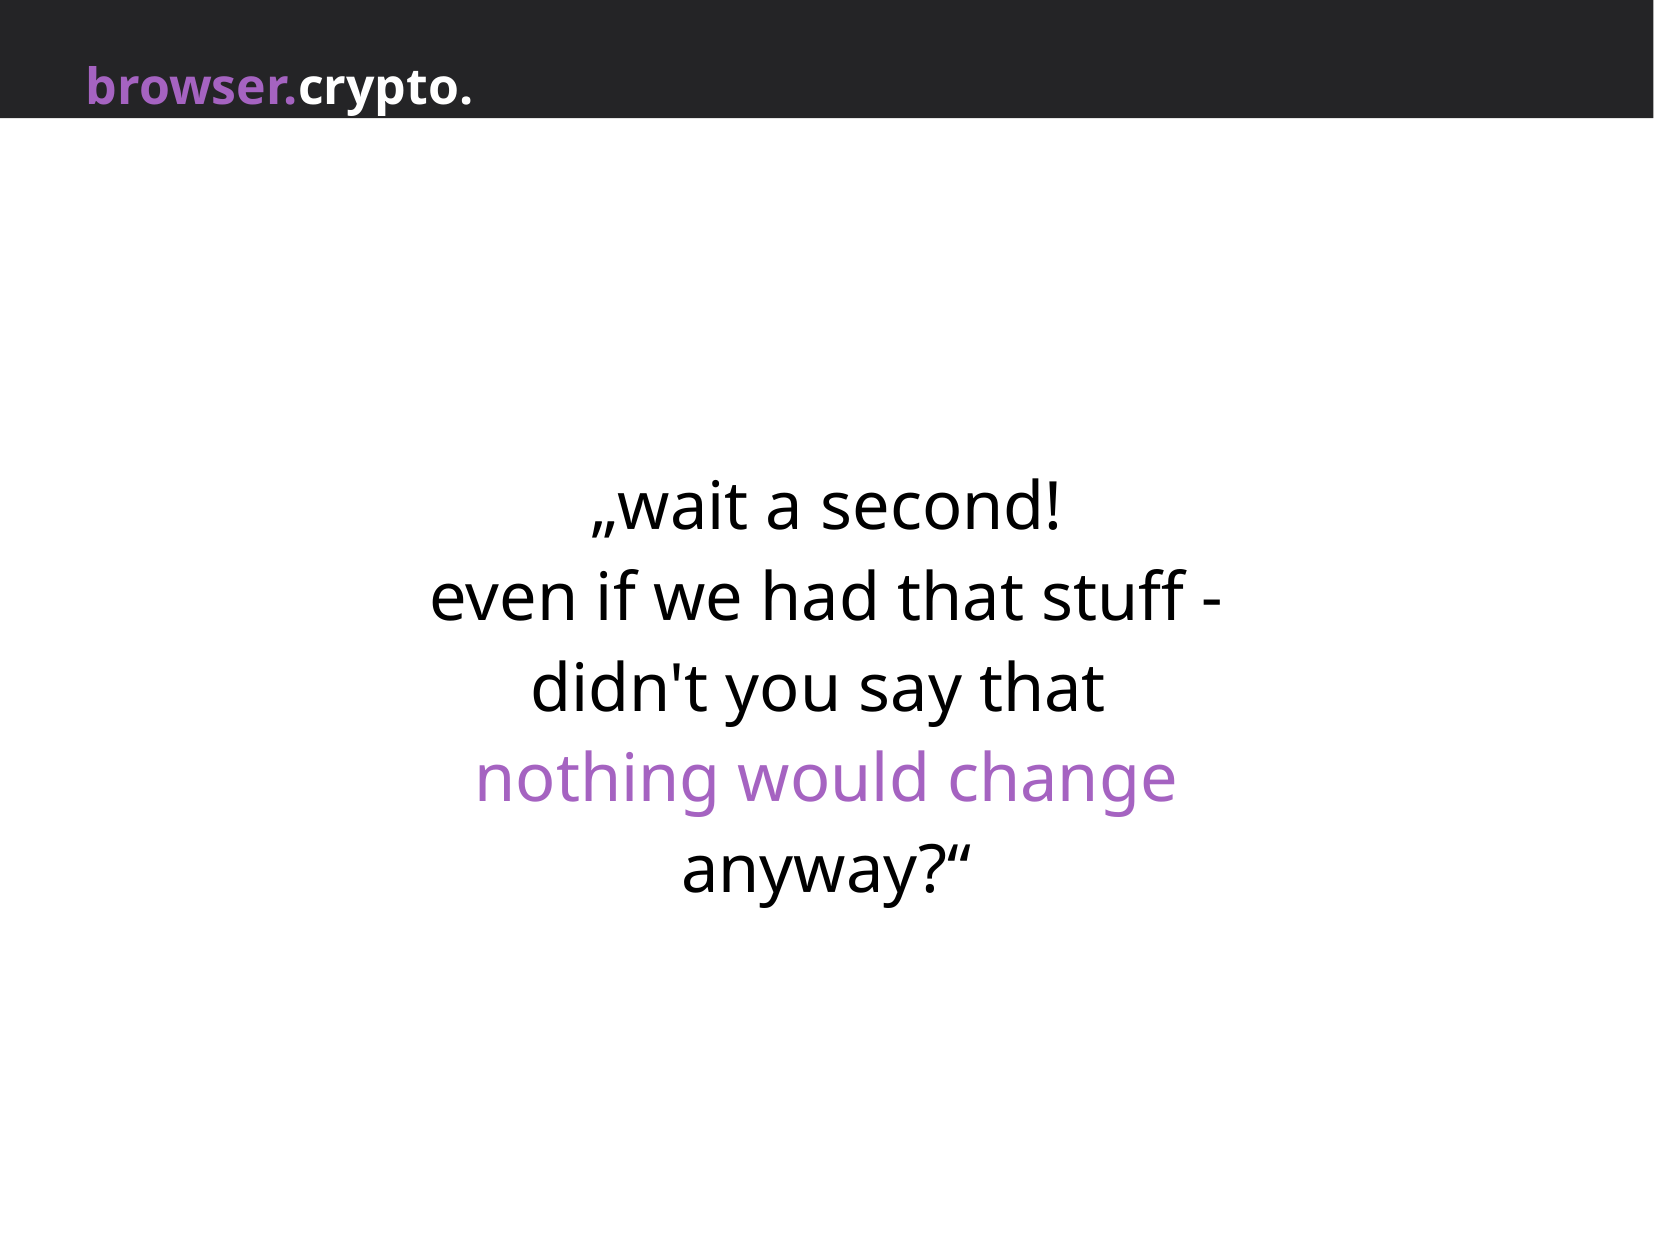

browser.crypto.
„wait a second!
even if we had that stuff -
didn't you say that
nothing would change
anyway?“